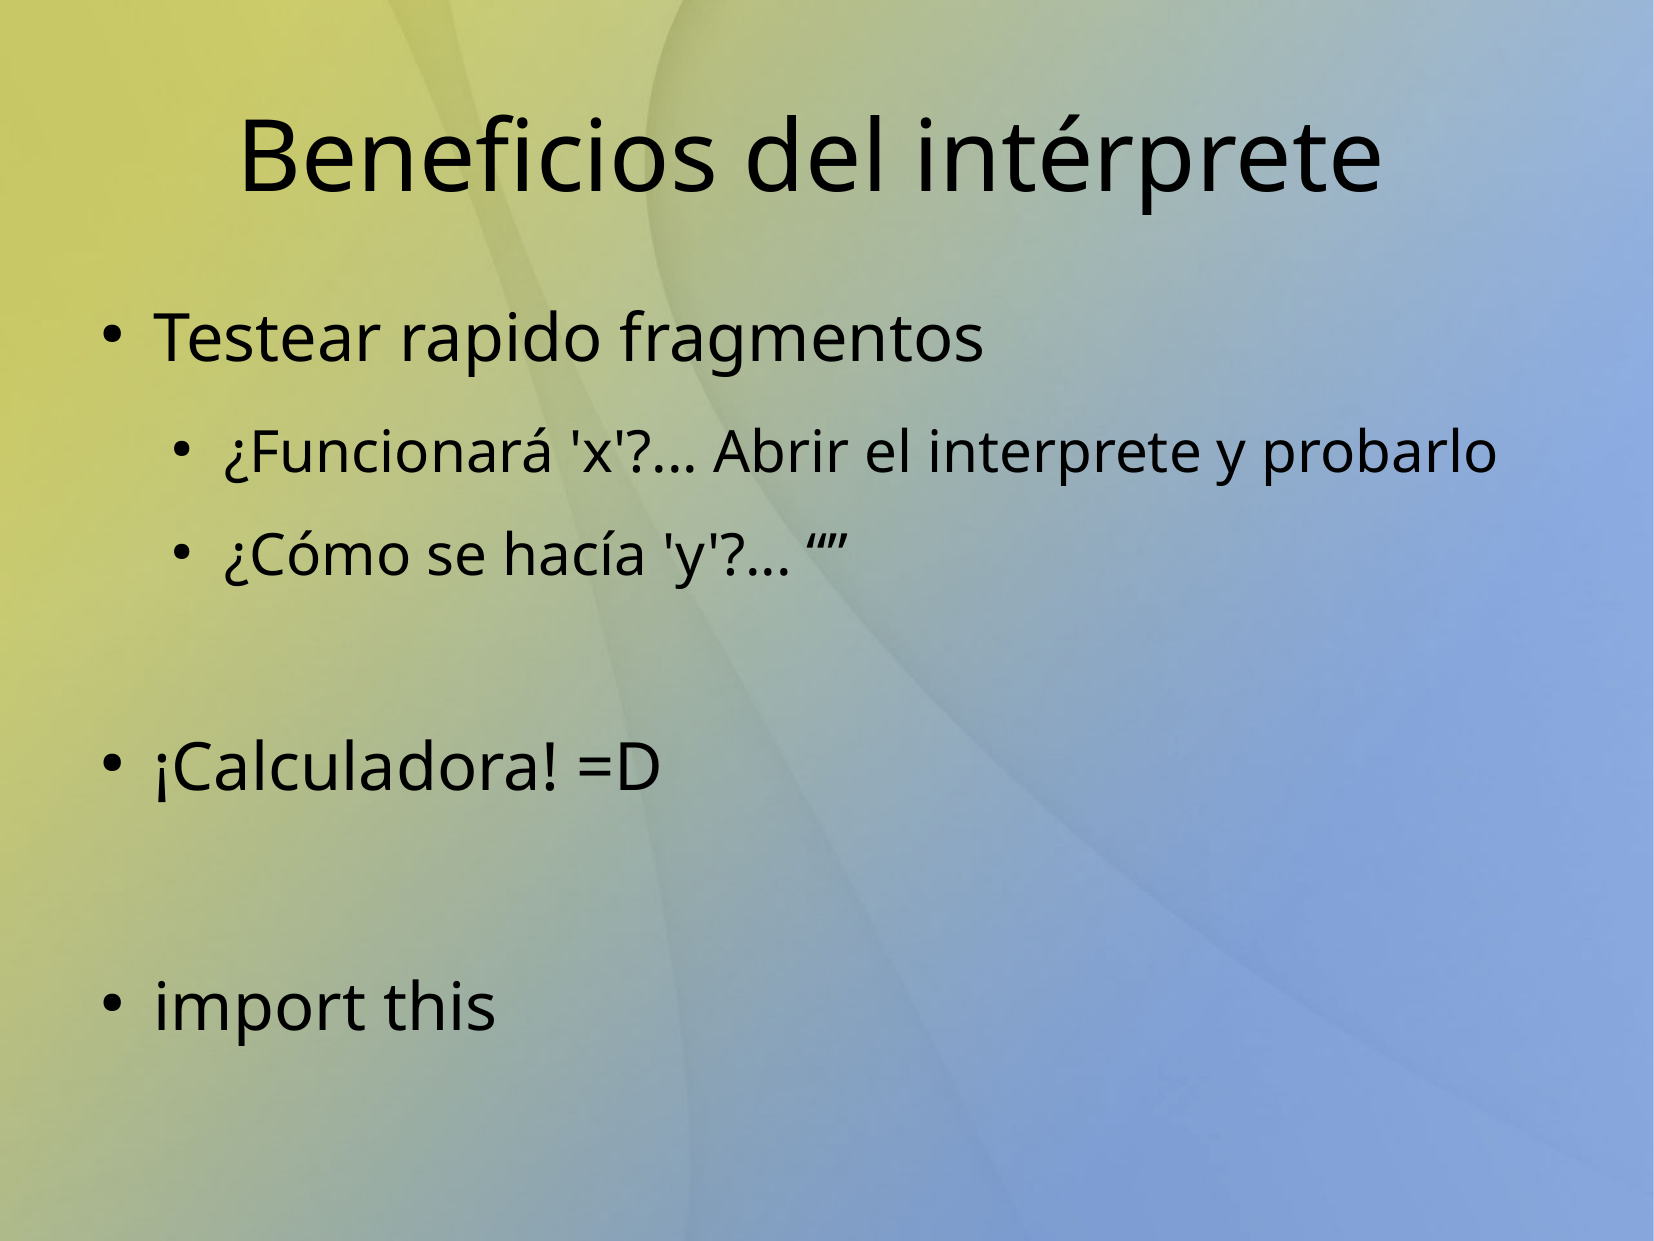

# Beneficios del intérprete
Testear rapido fragmentos
¿Funcionará 'x'?... Abrir el interprete y probarlo
¿Cómo se hacía 'y'?... “”
¡Calculadora! =D
import this